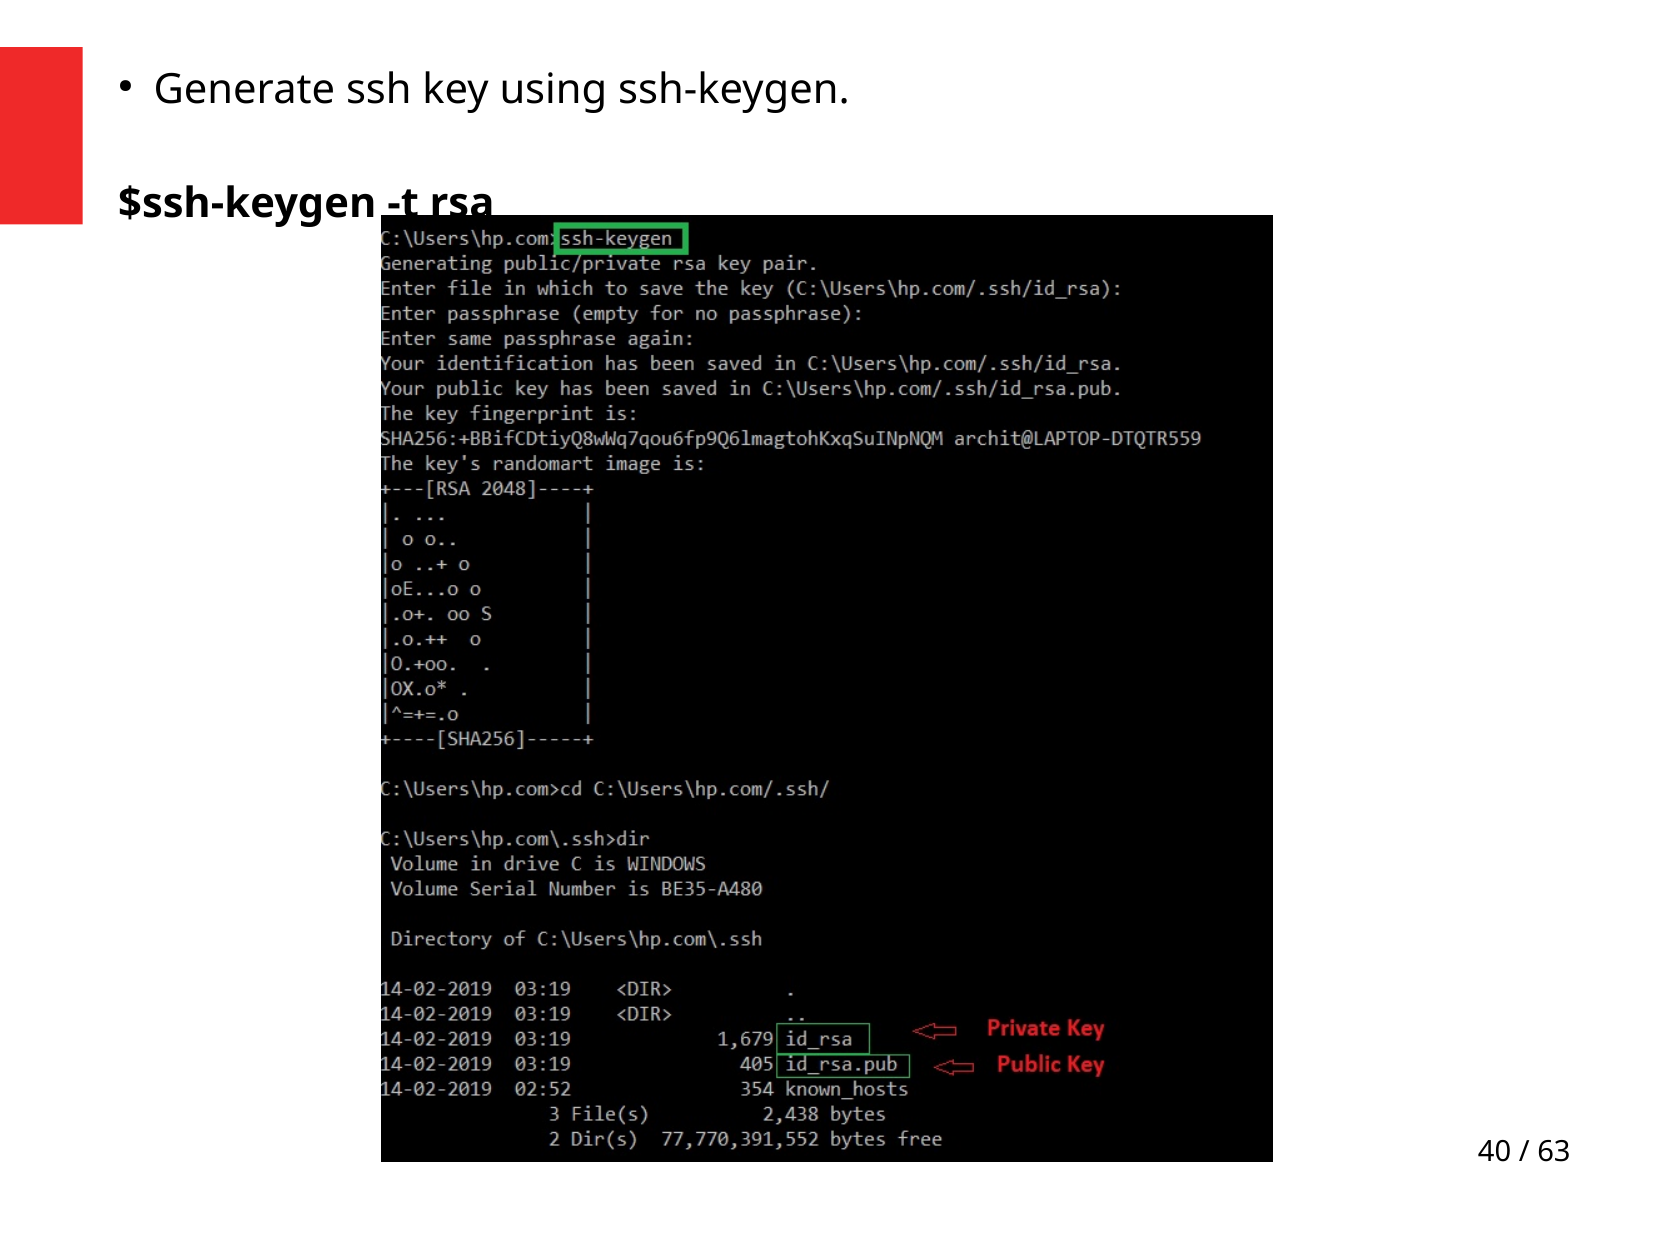

# Generate ssh key using ssh-keygen.
$ssh-keygen -t rsa
40